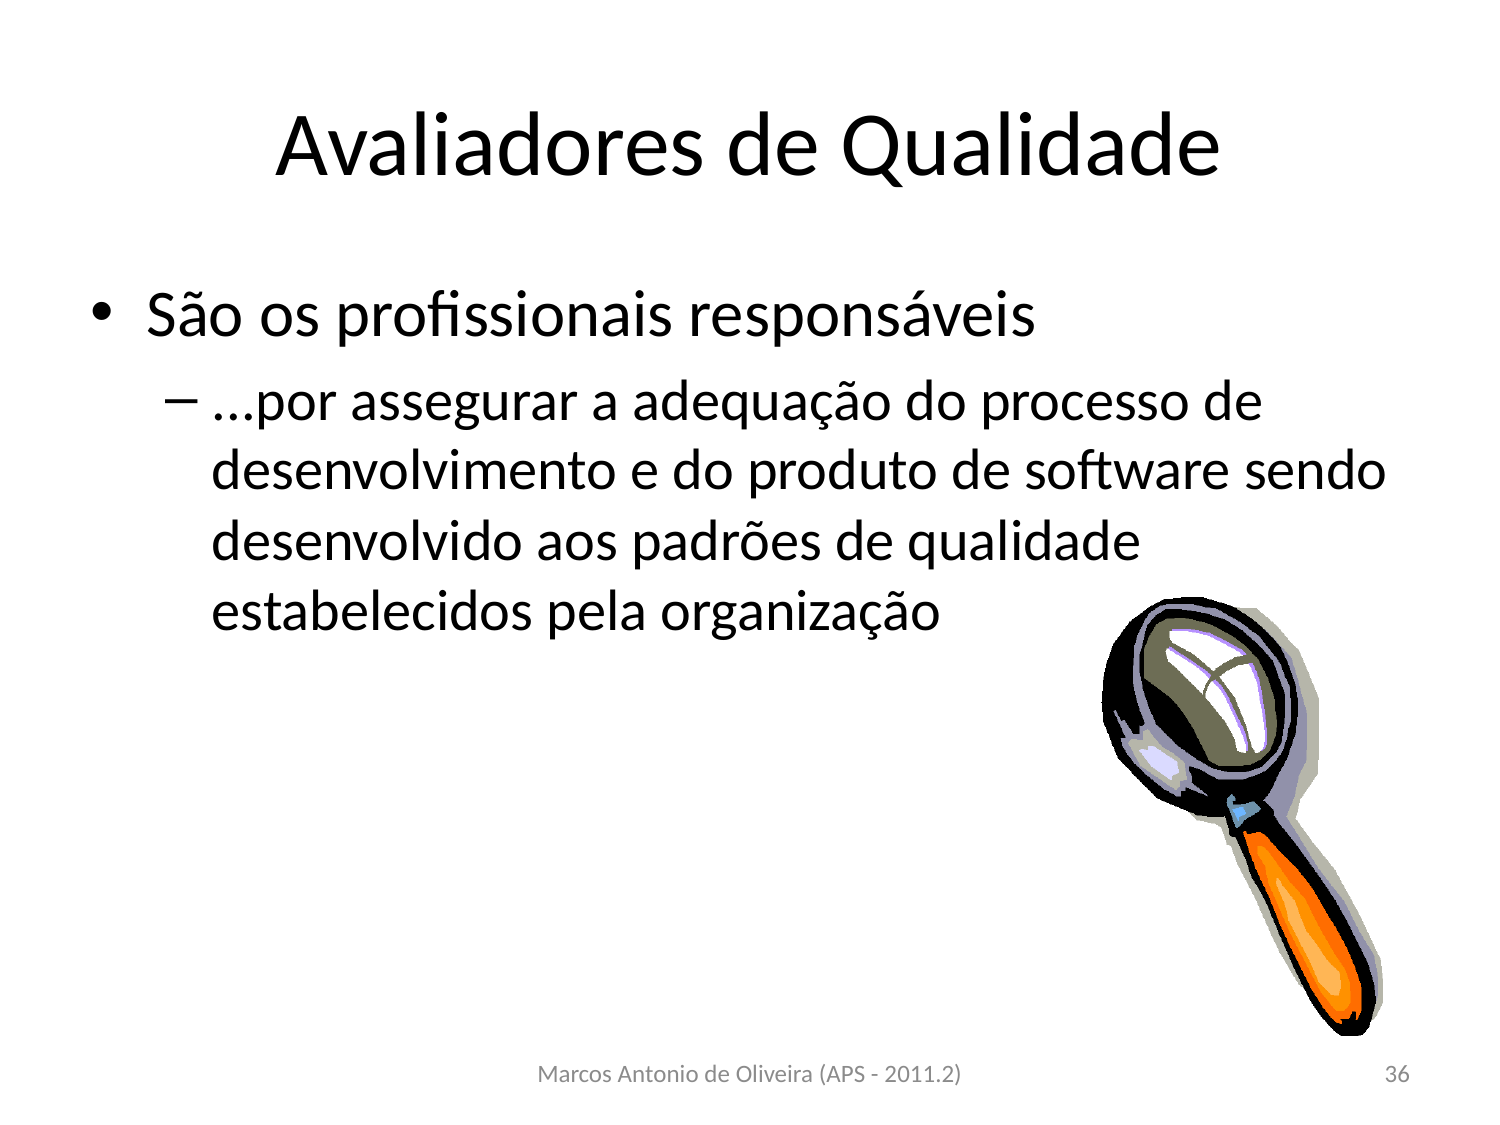

# Avaliadores de Qualidade
São os profissionais responsáveis
...por assegurar a adequação do processo de desenvolvimento e do produto de software sendo desenvolvido aos padrões de qualidade estabelecidos pela organização
Marcos Antonio de Oliveira (APS - 2011.2)